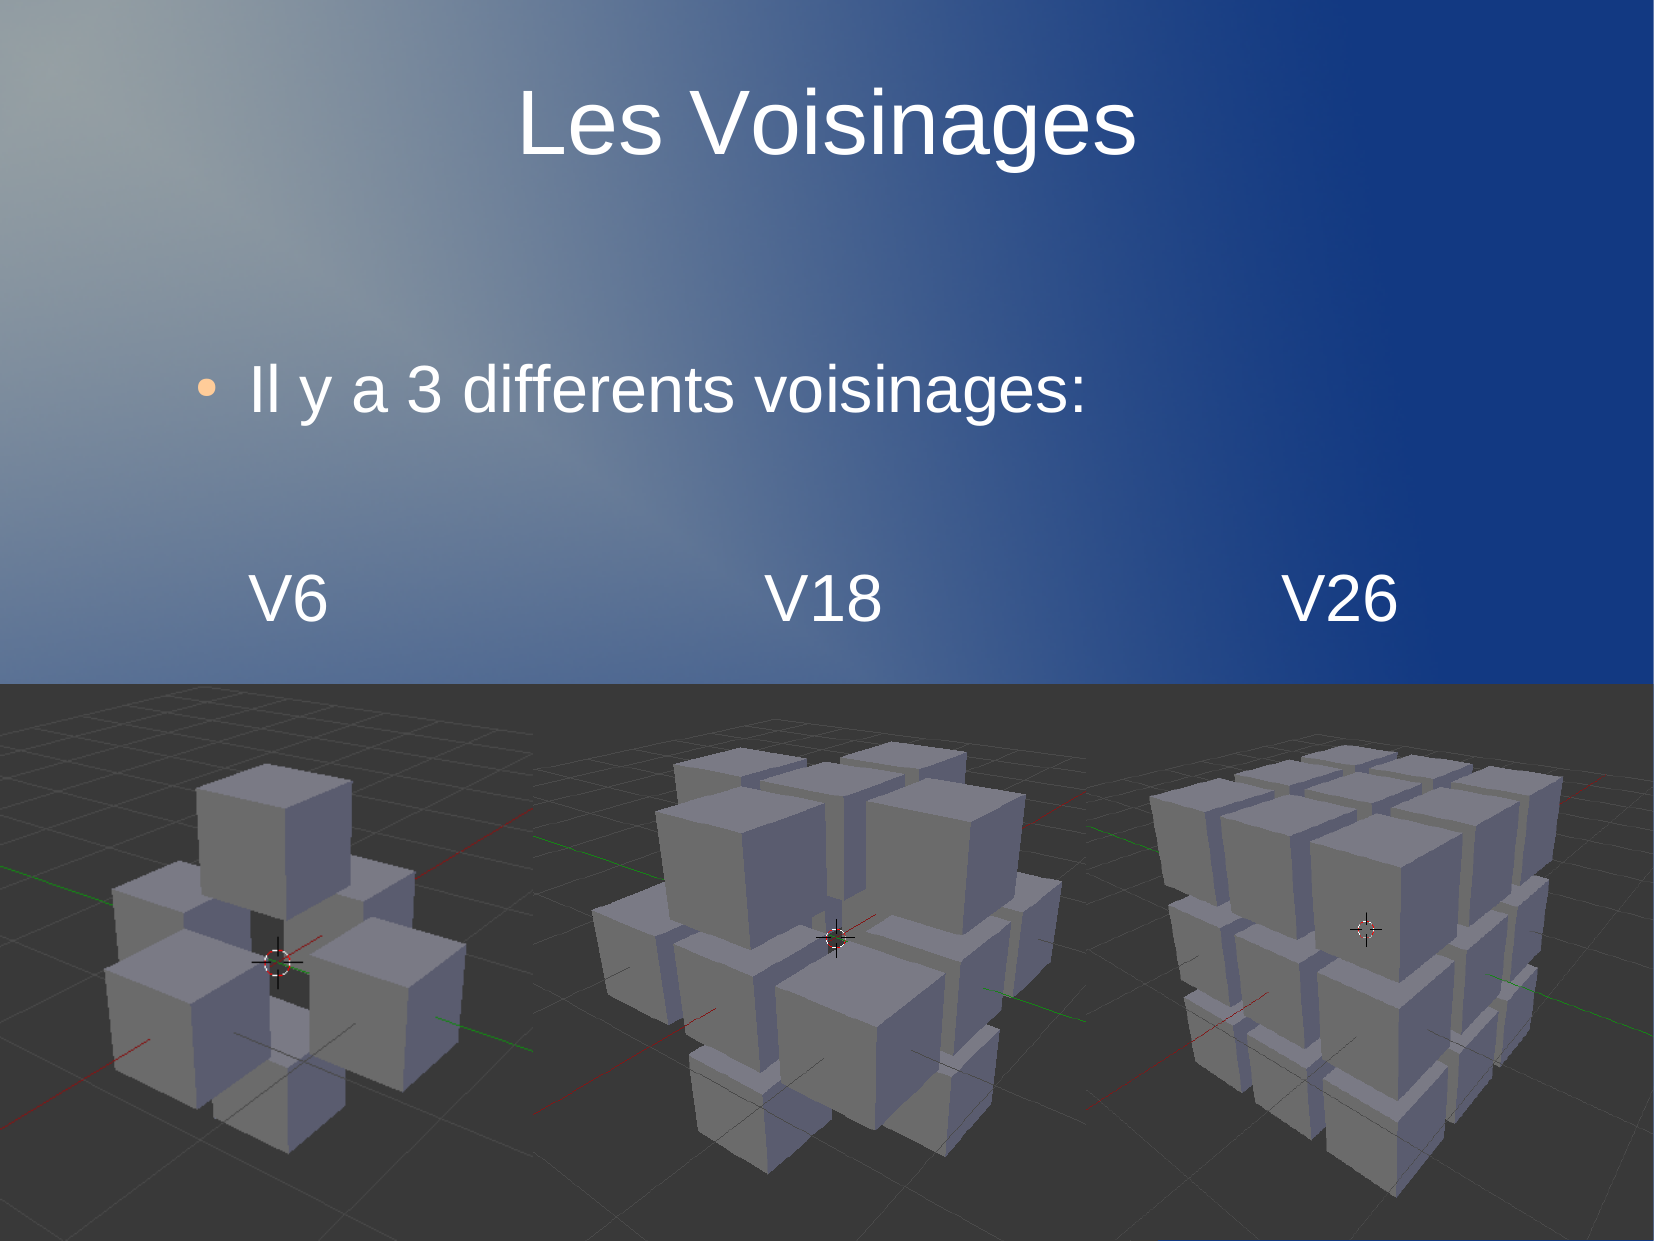

# Les Voisinages
Il y a 3 differents voisinages:
V6						V18						V26